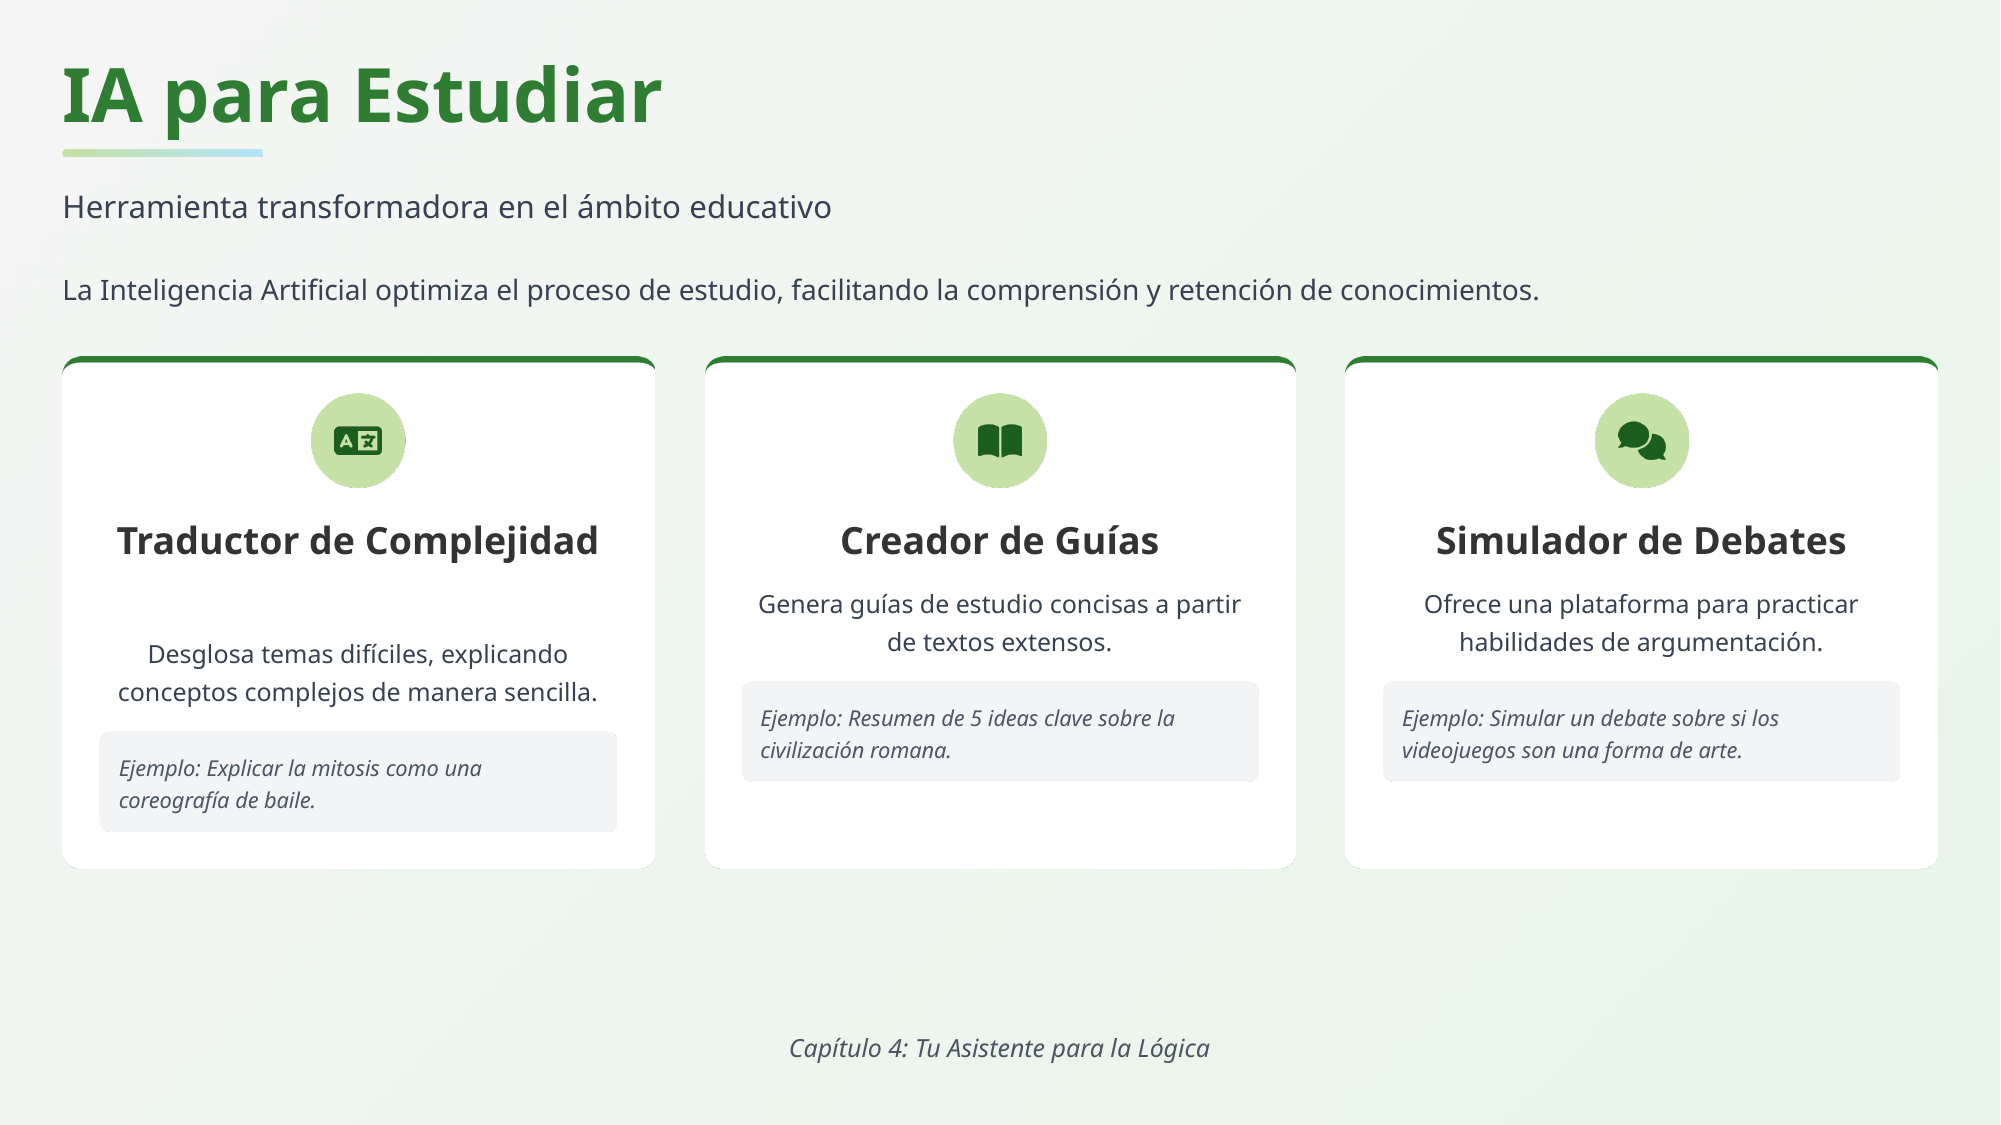

IA para Estudiar
Herramienta transformadora en el ámbito educativo
La Inteligencia Artificial optimiza el proceso de estudio, facilitando la comprensión y retención de conocimientos.
Traductor de Complejidad
Creador de Guías
Simulador de Debates
Genera guías de estudio concisas a partir de textos extensos.
Ofrece una plataforma para practicar habilidades de argumentación.
Desglosa temas difíciles, explicando conceptos complejos de manera sencilla.
Ejemplo: Resumen de 5 ideas clave sobre la civilización romana.
Ejemplo: Simular un debate sobre si los videojuegos son una forma de arte.
Ejemplo: Explicar la mitosis como una coreografía de baile.
Capítulo 4: Tu Asistente para la Lógica